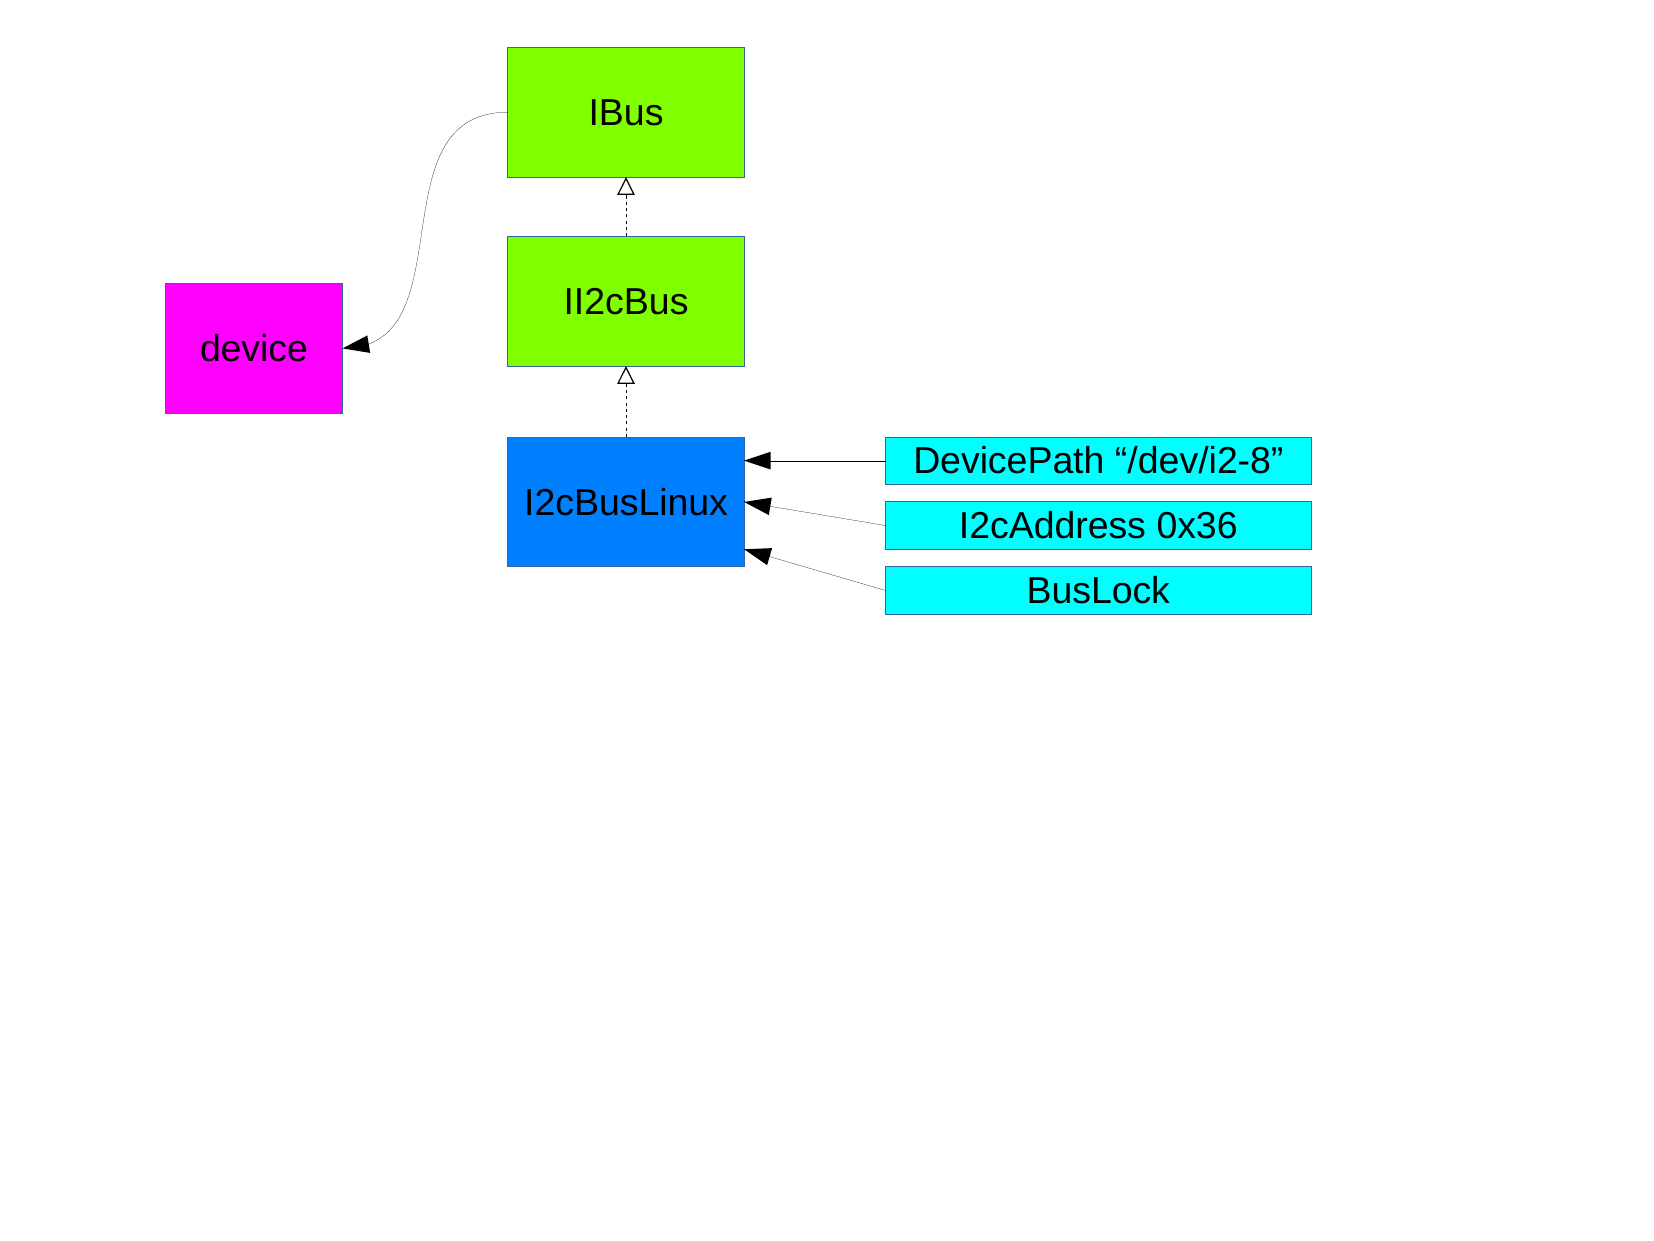

IBus
II2cBus
device
I2cBusLinux
DevicePath “/dev/i2-8”
I2cAddress 0x36
BusLock